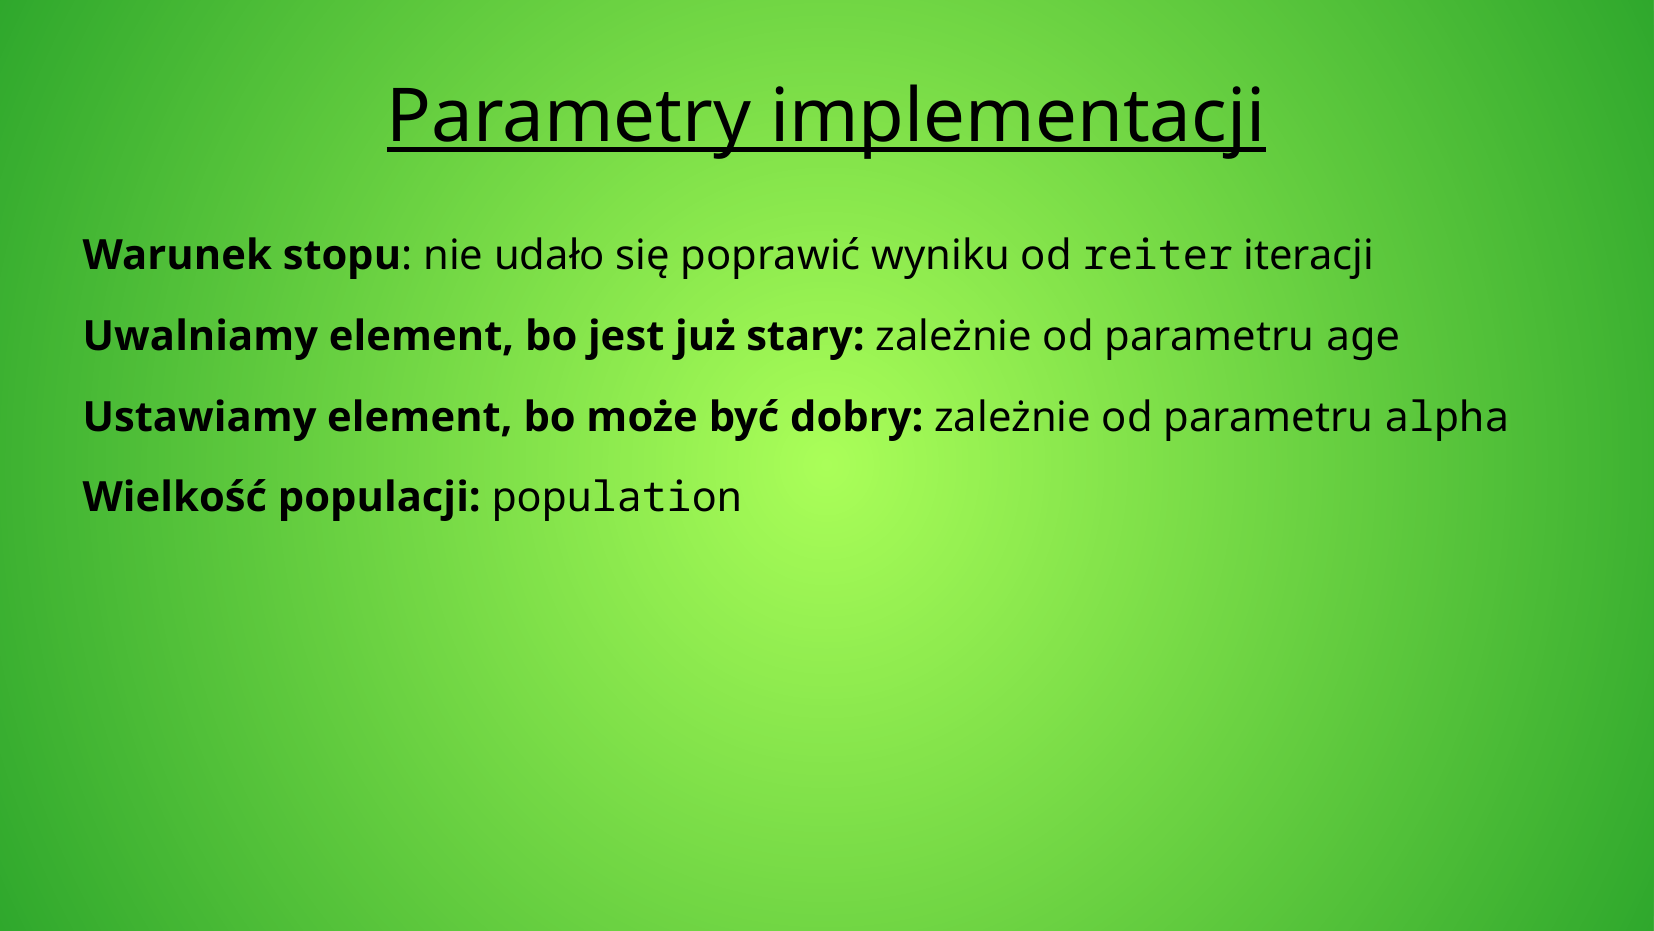

# Parametry implementacji
Warunek stopu: nie udało się poprawić wyniku od reiter iteracji
Uwalniamy element, bo jest już stary: zależnie od parametru age
Ustawiamy element, bo może być dobry: zależnie od parametru alpha
Wielkość populacji: population